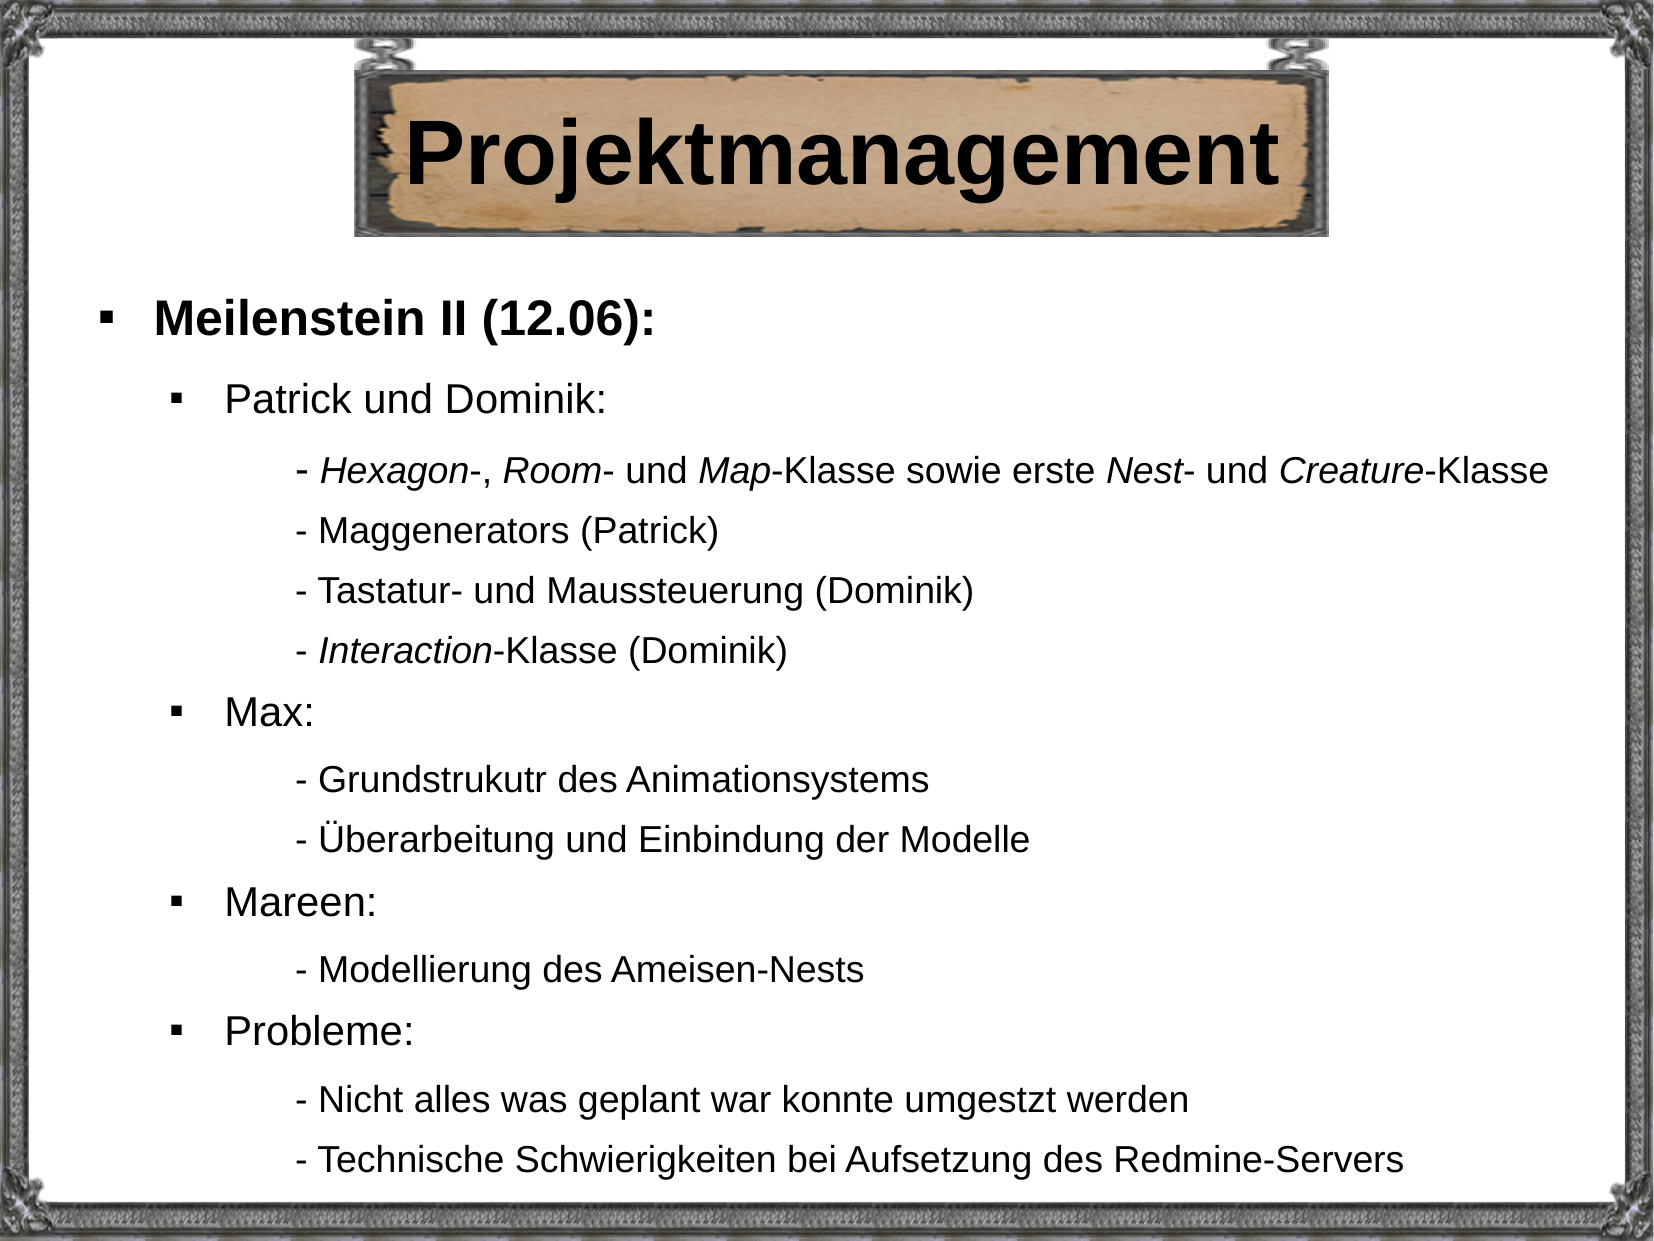

# Projektmanagement
Meilenstein II (12.06):
Patrick und Dominik:
- Hexagon-, Room- und Map-Klasse sowie erste Nest- und Creature-Klasse
- Maggenerators (Patrick)
- Tastatur- und Maussteuerung (Dominik)
- Interaction-Klasse (Dominik)
Max:
- Grundstrukutr des Animationsystems
- Überarbeitung und Einbindung der Modelle
Mareen:
- Modellierung des Ameisen-Nests
Probleme:
- Nicht alles was geplant war konnte umgestzt werden
- Technische Schwierigkeiten bei Aufsetzung des Redmine-Servers